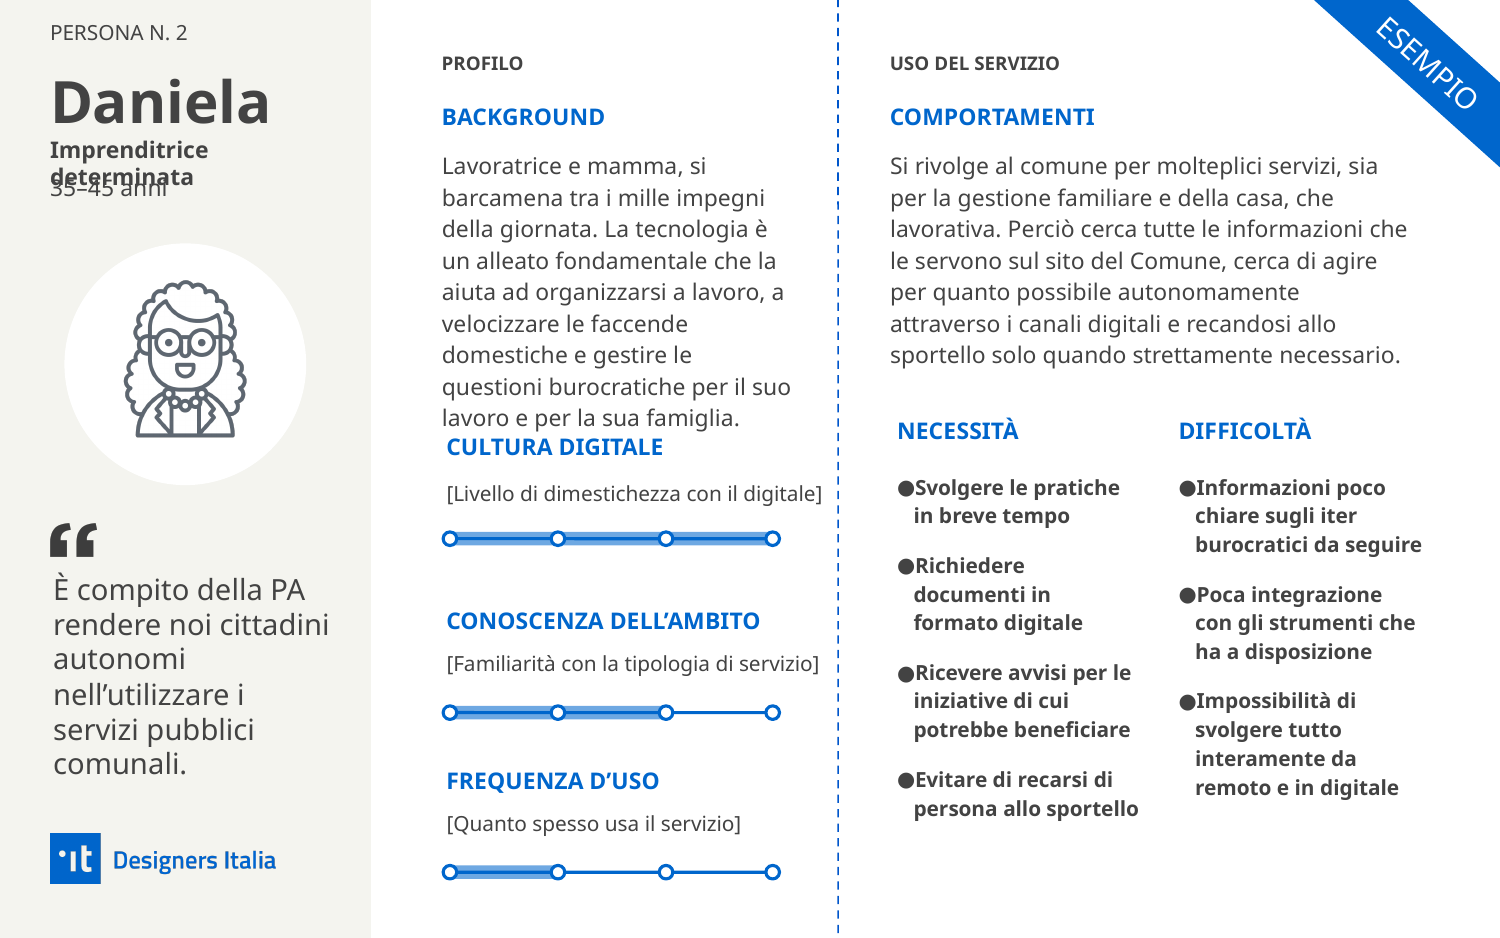

PERSONA N. 2
ESEMPIO
PROFILO
USO DEL SERVIZIO
Daniela
BACKGROUND
COMPORTAMENTI
Imprenditrice determinata
Lavoratrice e mamma, si barcamena tra i mille impegni della giornata. La tecnologia è un alleato fondamentale che la aiuta ad organizzarsi a lavoro, a velocizzare le faccende domestiche e gestire le questioni burocratiche per il suo lavoro e per la sua famiglia.
Si rivolge al comune per molteplici servizi, sia per la gestione familiare e della casa, che lavorativa. Perciò cerca tutte le informazioni che le servono sul sito del Comune, cerca di agire per quanto possibile autonomamente attraverso i canali digitali e recandosi allo sportello solo quando strettamente necessario.
35–45 anni
NECESSITÀ
DIFFICOLTÀ
CULTURA DIGITALE
Svolgere le pratiche in breve tempo
Richiedere documenti in formato digitale
Ricevere avvisi per le iniziative di cui potrebbe beneficiare
Evitare di recarsi di persona allo sportello
Informazioni poco chiare sugli iter burocratici da seguire
Poca integrazione con gli strumenti che ha a disposizione
Impossibilità di svolgere tutto interamente da remoto e in digitale
[Livello di dimestichezza con il digitale]
È compito della PA rendere noi cittadini autonomi nell’utilizzare i servizi pubblici comunali.
CONOSCENZA DELL’AMBITO
[Familiarità con la tipologia di servizio]
FREQUENZA D’USO
[Quanto spesso usa il servizio]